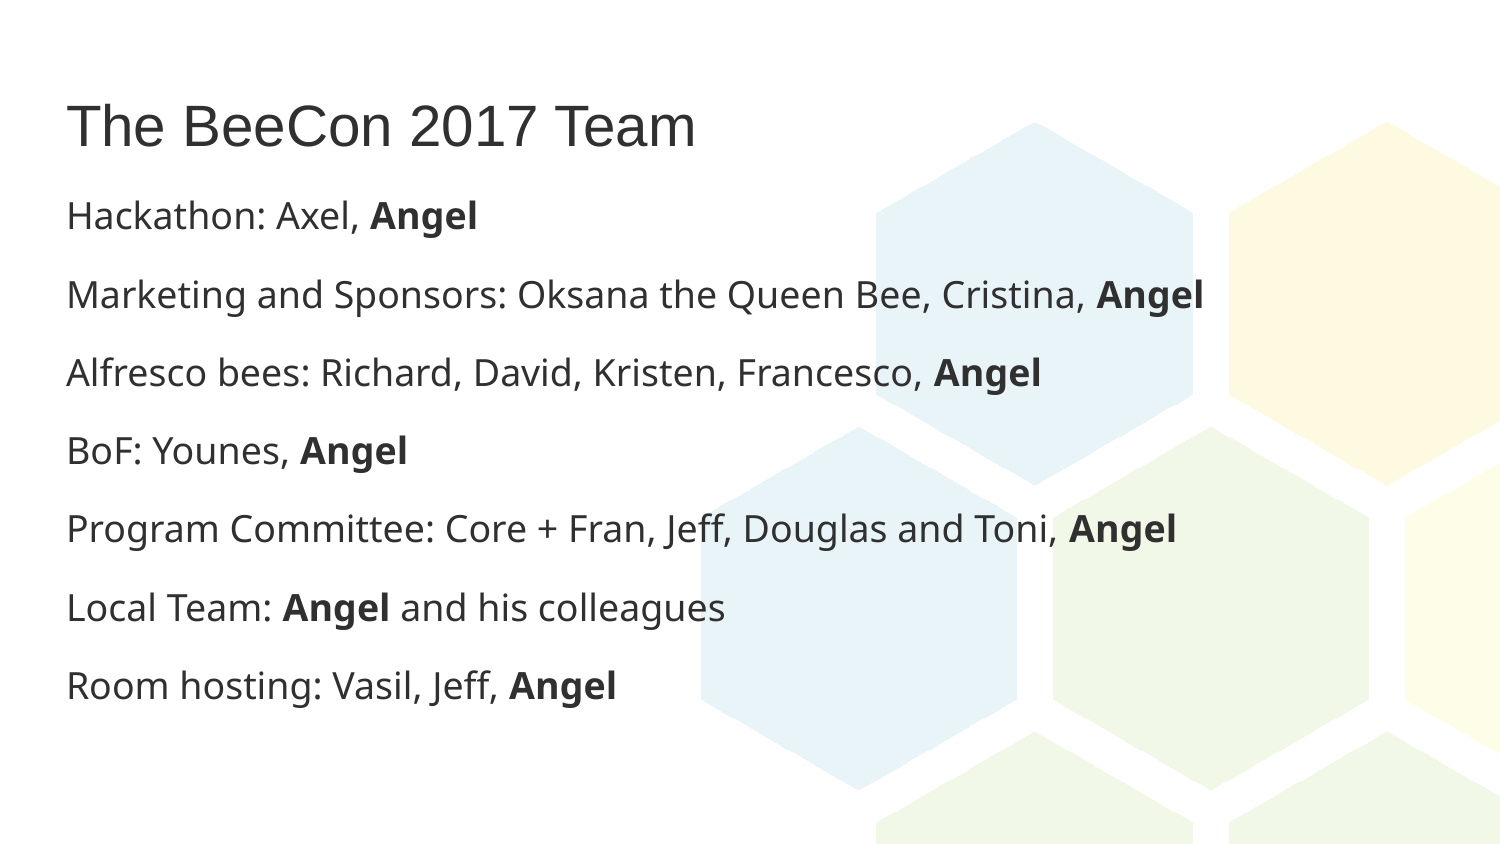

# The BeeCon 2017 Team
Hackathon: Axel, Angel
Marketing and Sponsors: Oksana the Queen Bee, Cristina, Angel
Alfresco bees: Richard, David, Kristen, Francesco, Angel
BoF: Younes, Angel
Program Committee: Core + Fran, Jeff, Douglas and Toni, Angel
Local Team: Angel and his colleagues
Room hosting: Vasil, Jeff, Angel